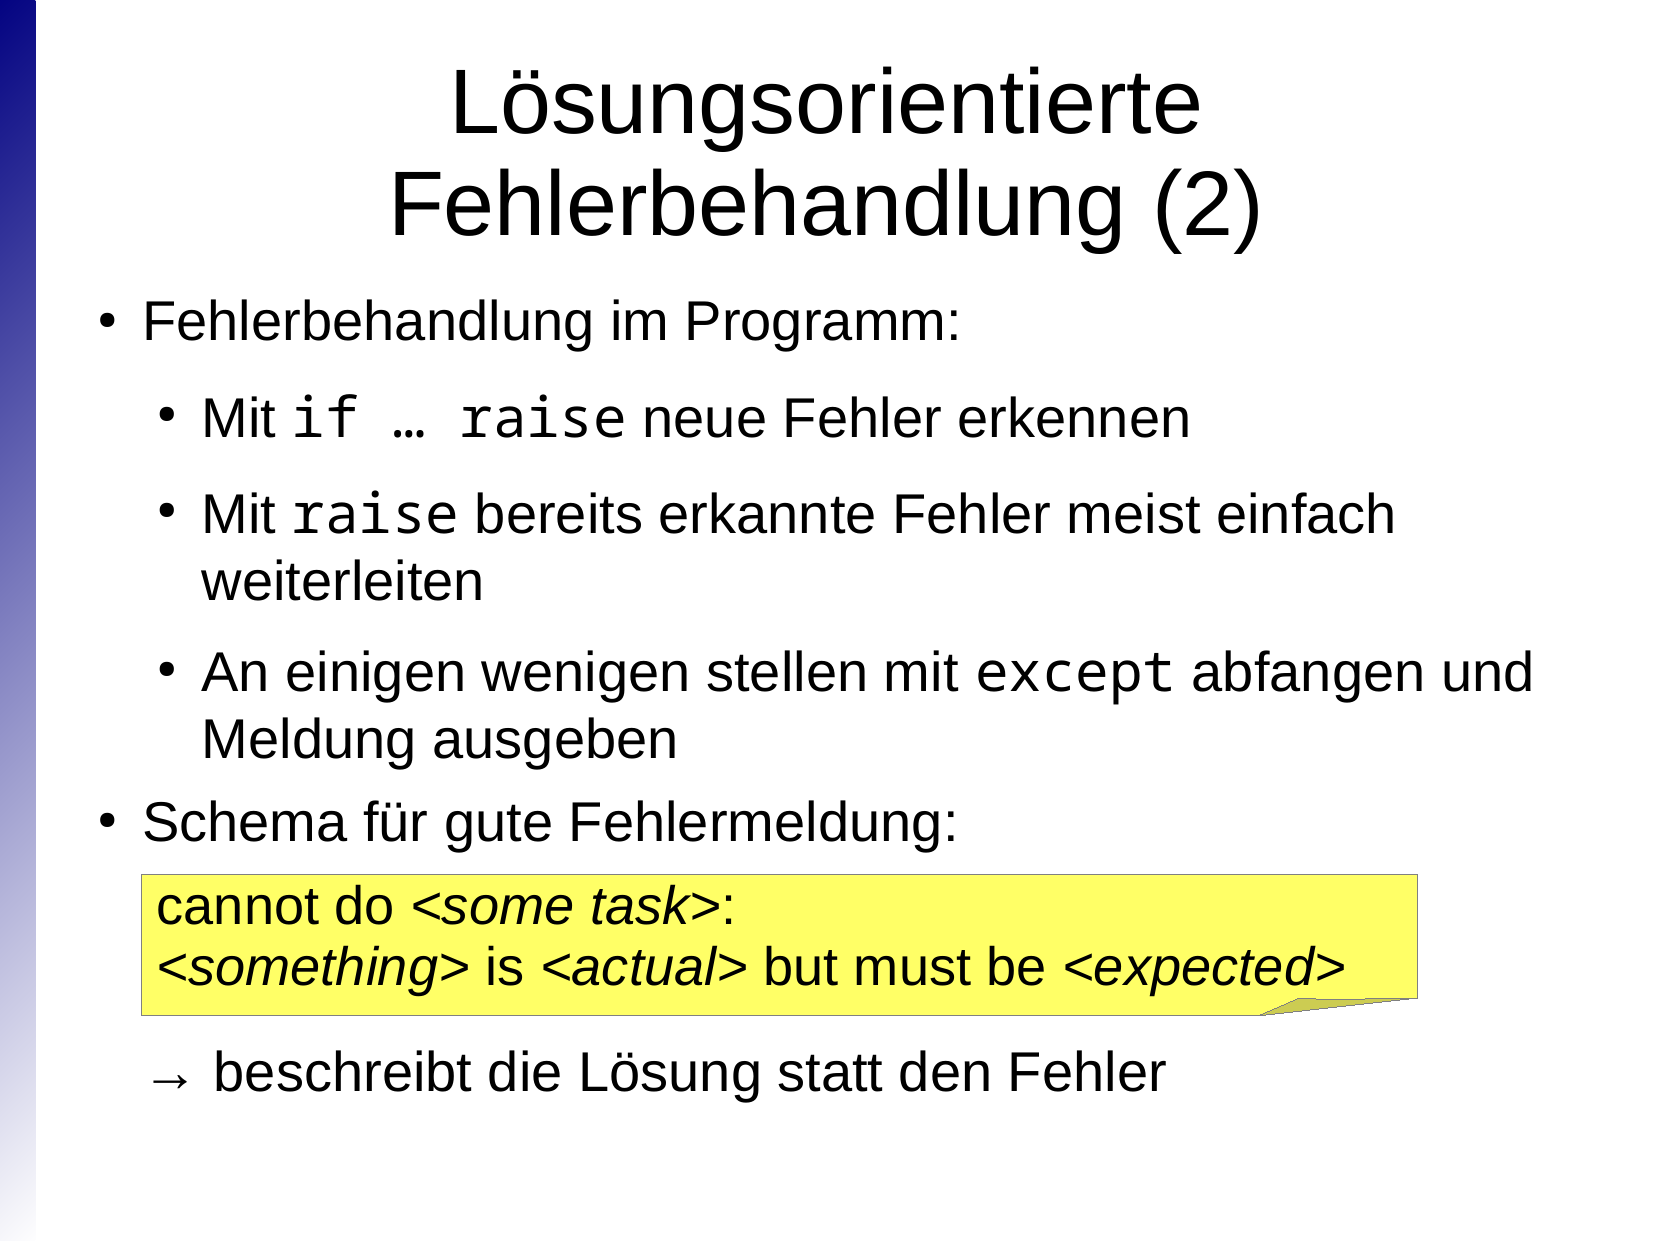

# Lösungsorientierte Fehlerbehandlung (2)
Fehlerbehandlung im Programm:
Mit if … raise neue Fehler erkennen
Mit raise bereits erkannte Fehler meist einfach weiterleiten
An einigen wenigen stellen mit except abfangen und Meldung ausgeben
Schema für gute Fehlermeldung:
→ beschreibt die Lösung statt den Fehler
cannot do <some task>:
<something> is <actual> but must be <expected>